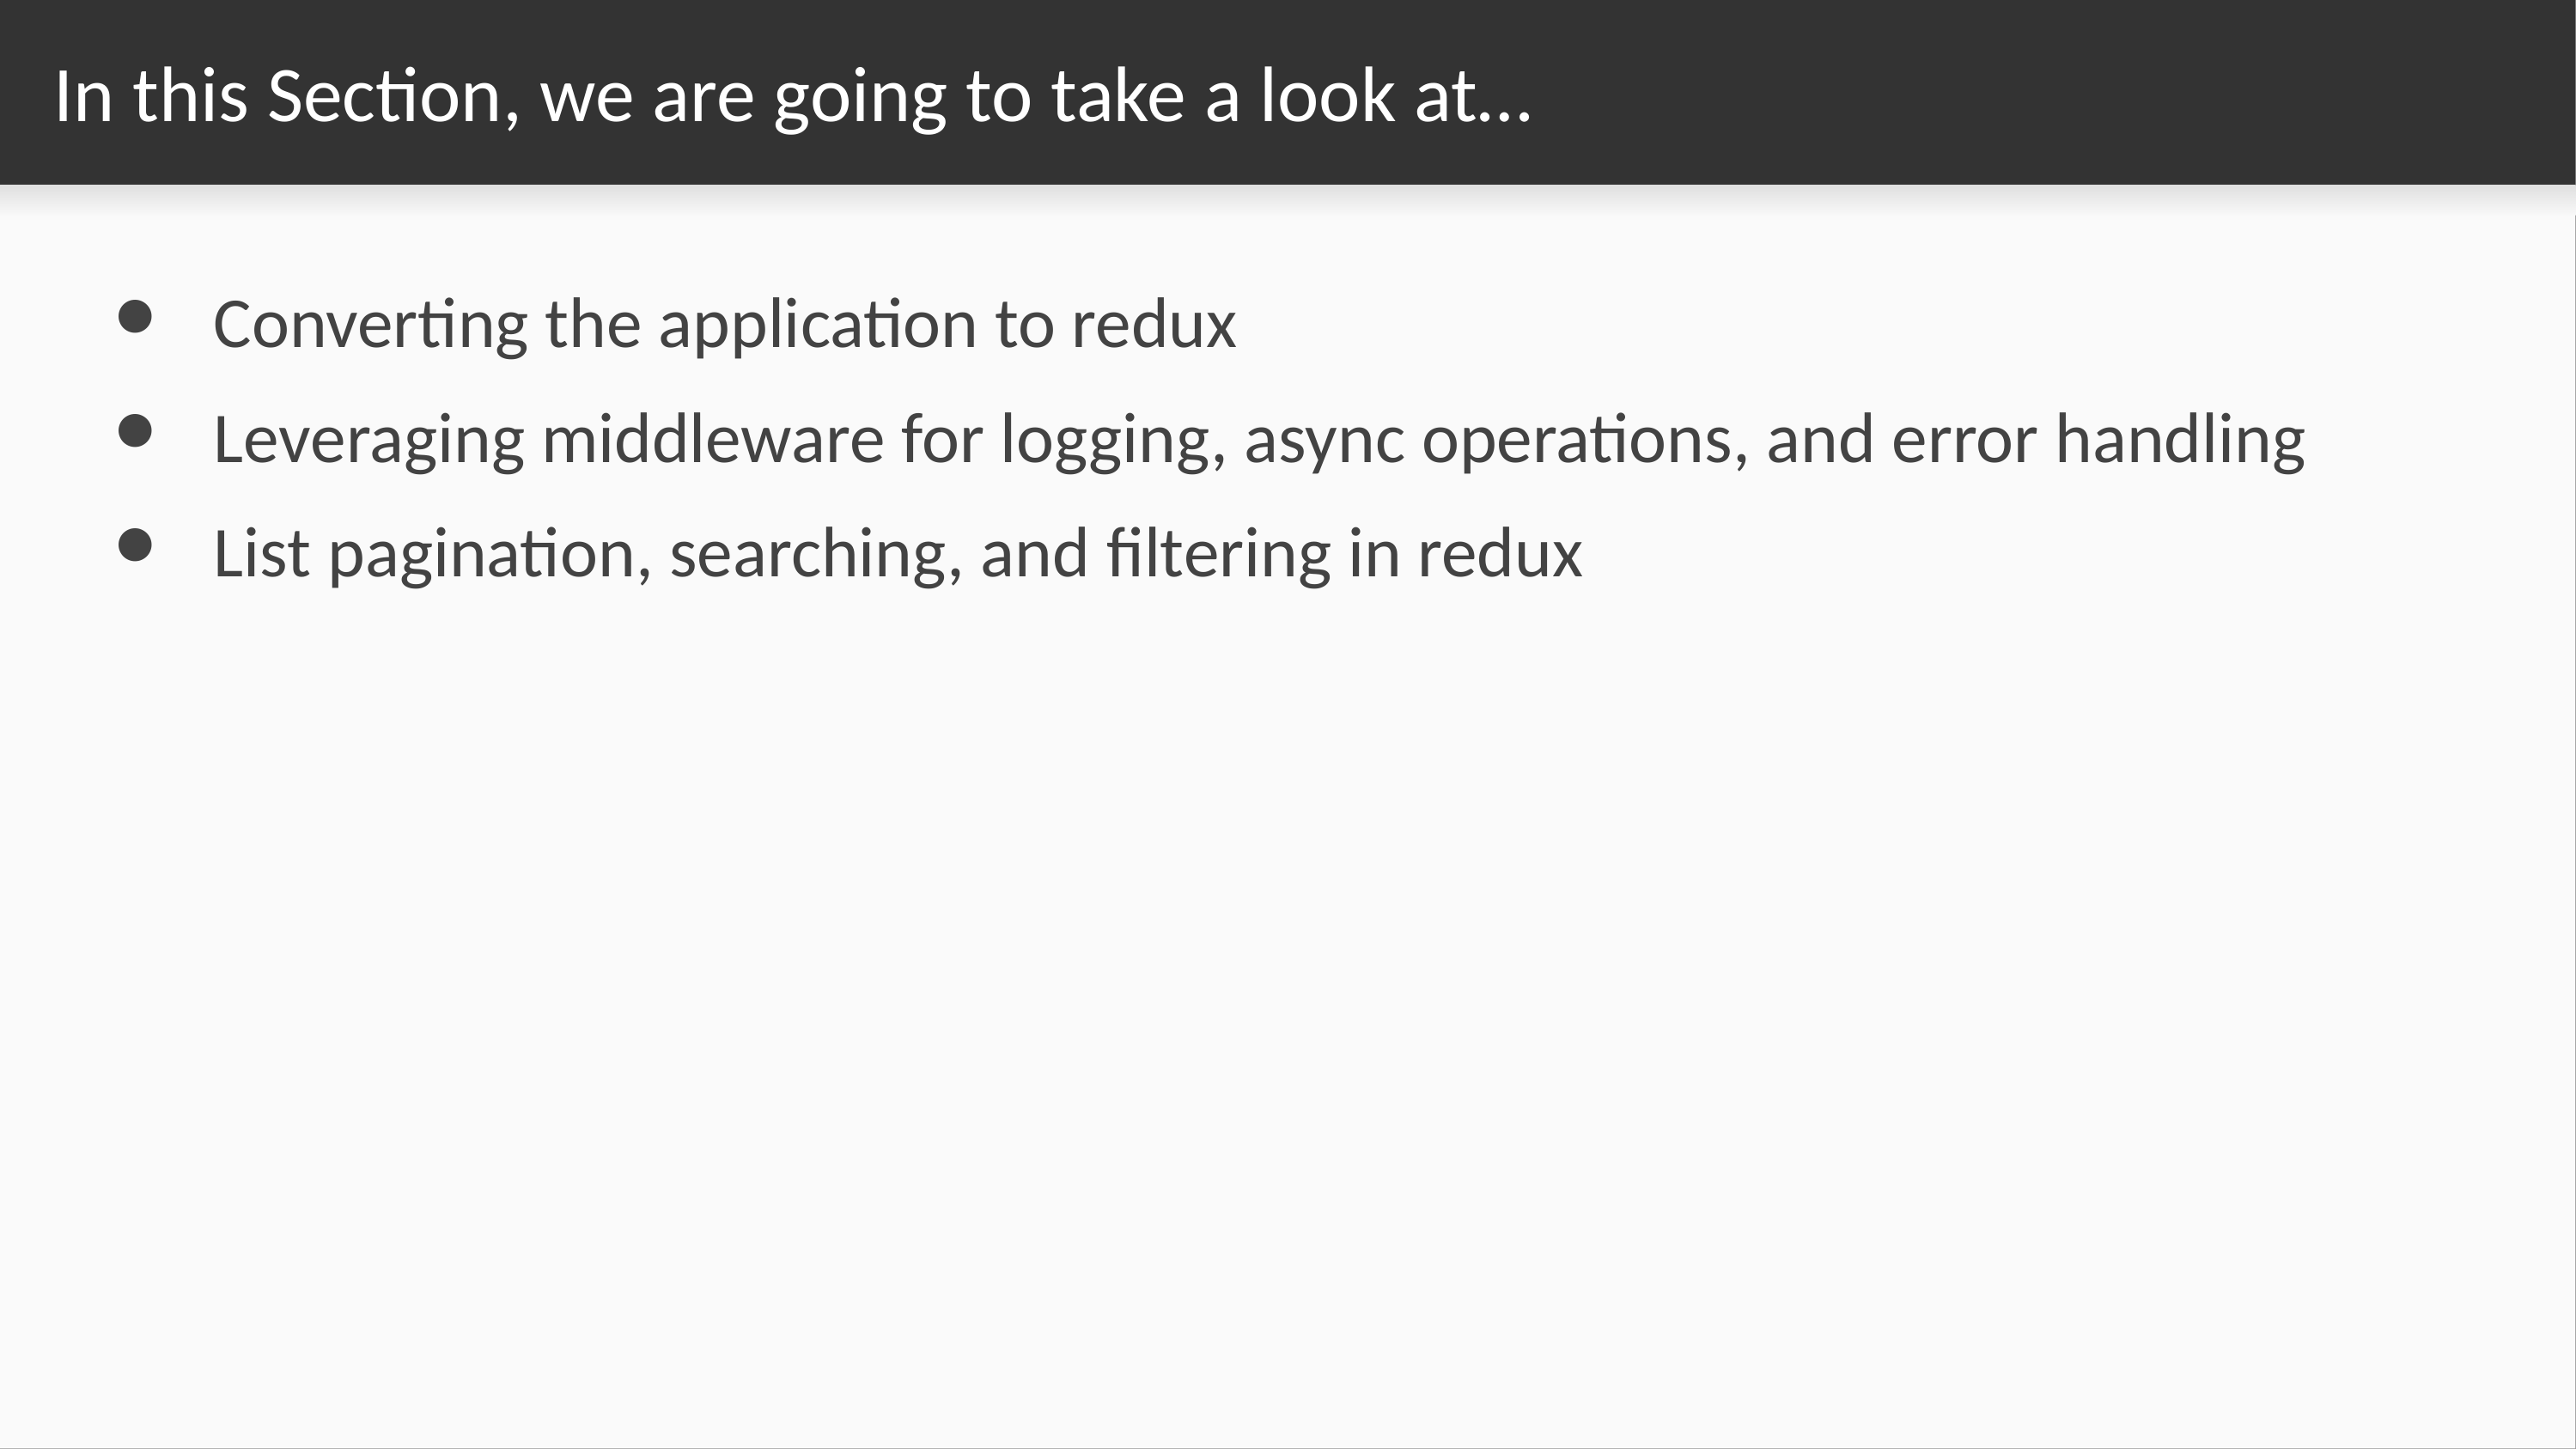

# In this Section, we are going to take a look at…
Converting the application to redux
Leveraging middleware for logging, async operations, and error handling
List pagination, searching, and filtering in redux